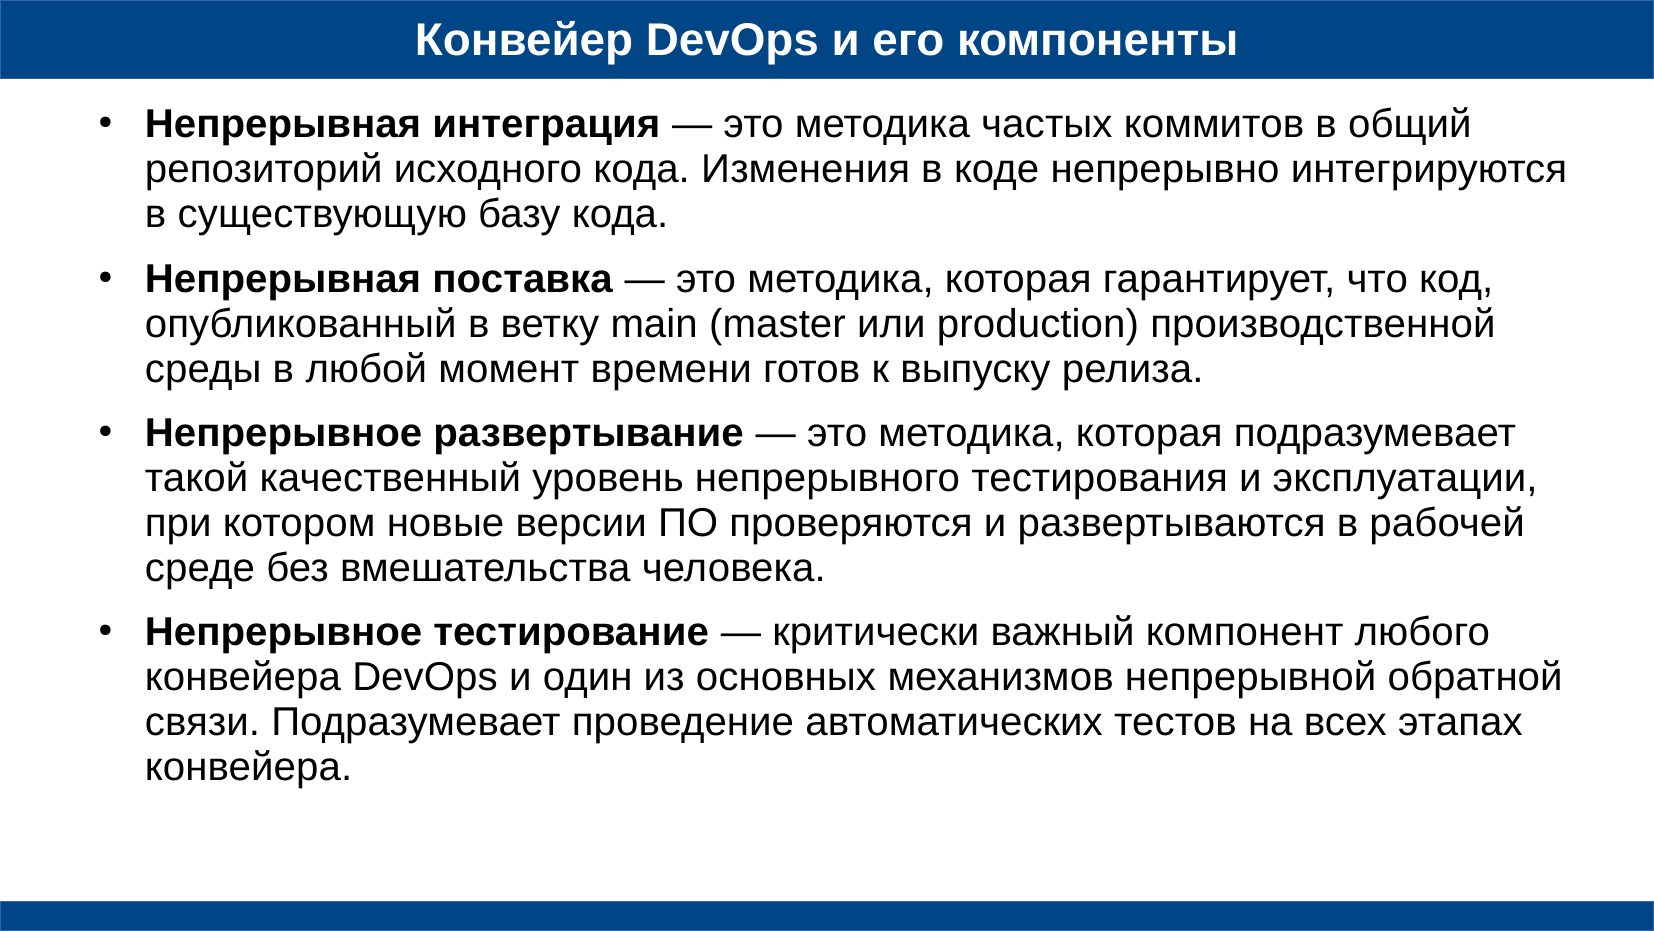

# Конвейер DevOps и его компоненты
Непрерывная интеграция — это методика частых коммитов в общий репозиторий исходного кода. Изменения в коде непрерывно интегрируются в существующую базу кода.
Непрерывная поставка — это методика, которая гарантирует, что код, опубликованный в ветку main (master или production) производственной среды в любой момент времени готов к выпуску релиза.
Непрерывное развертывание — это методика, которая подразумевает такой качественный уровень непрерывного тестирования и эксплуатации, при котором новые версии ПО проверяются и развертываются в рабочей среде без вмешательства человека.
Непрерывное тестирование — критически важный компонент любого конвейера DevOps и один из основных механизмов непрерывной обратной связи. Подразумевает проведение автоматических тестов на всех этапах конвейера.